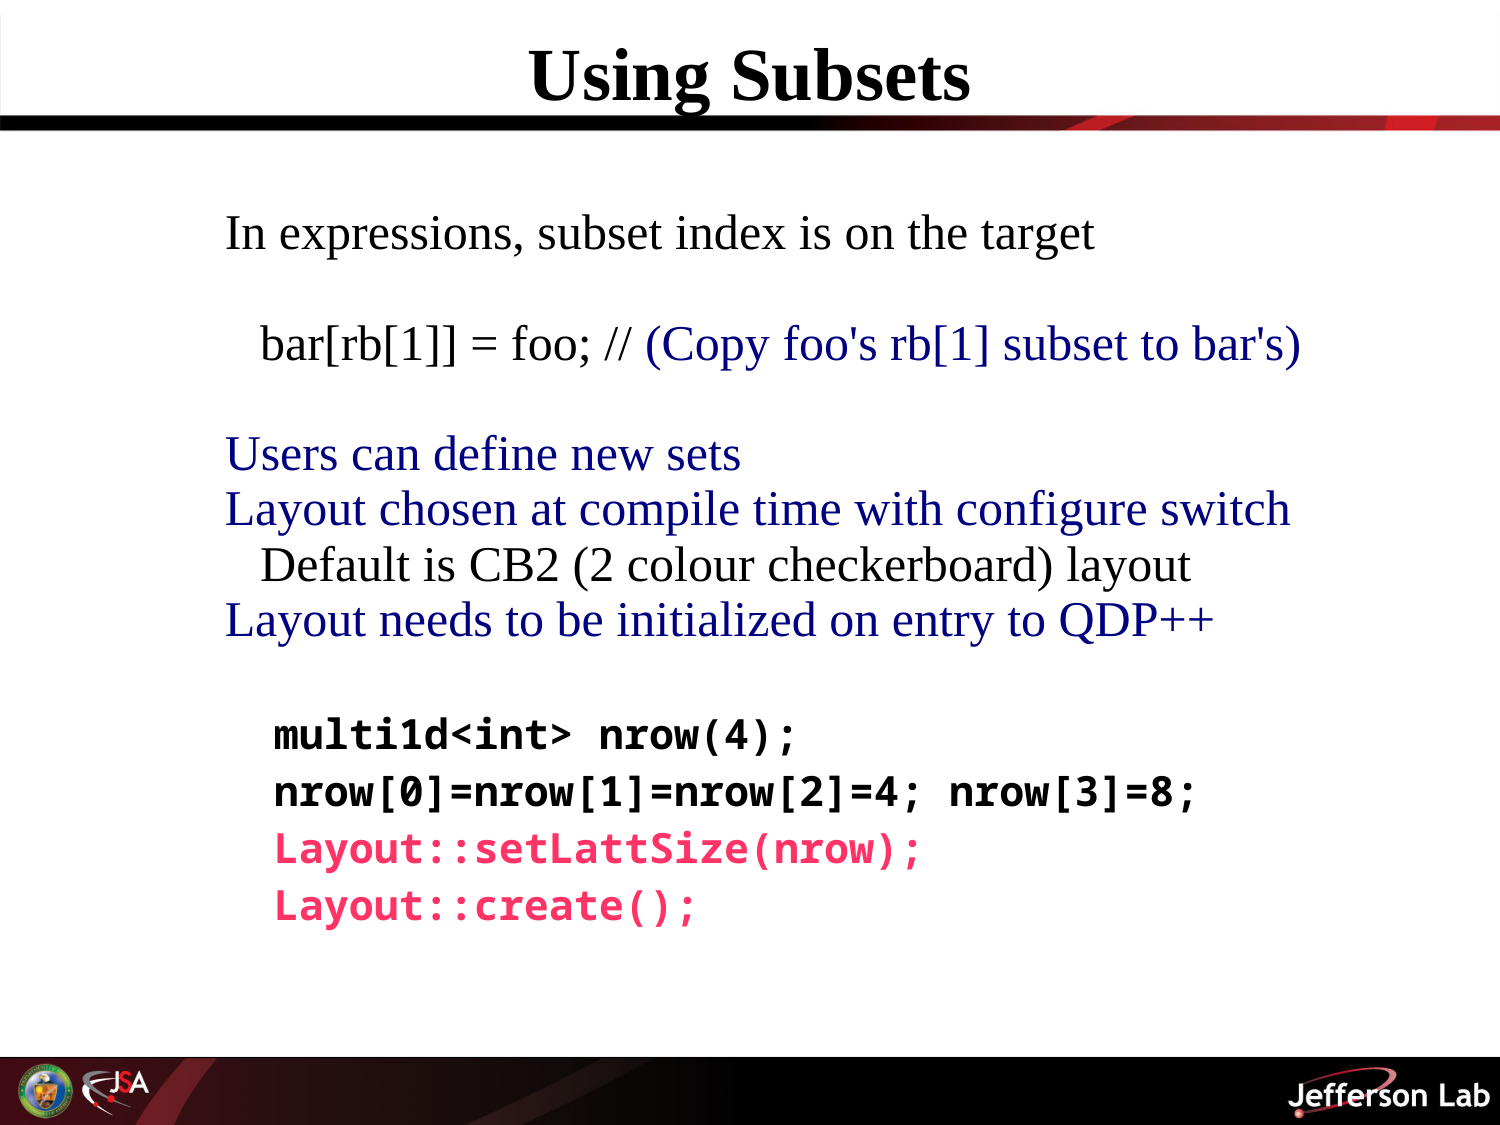

# Using Subsets
In expressions, subset index is on the target
bar[rb[1]] = foo; // (Copy foo's rb[1] subset to bar's)
Users can define new sets
Layout chosen at compile time with configure switch
Default is CB2 (2 colour checkerboard) layout
Layout needs to be initialized on entry to QDP++
multi1d<int> nrow(4); nrow[0]=nrow[1]=nrow[2]=4; nrow[3]=8;
Layout::setLattSize(nrow);
Layout::create();